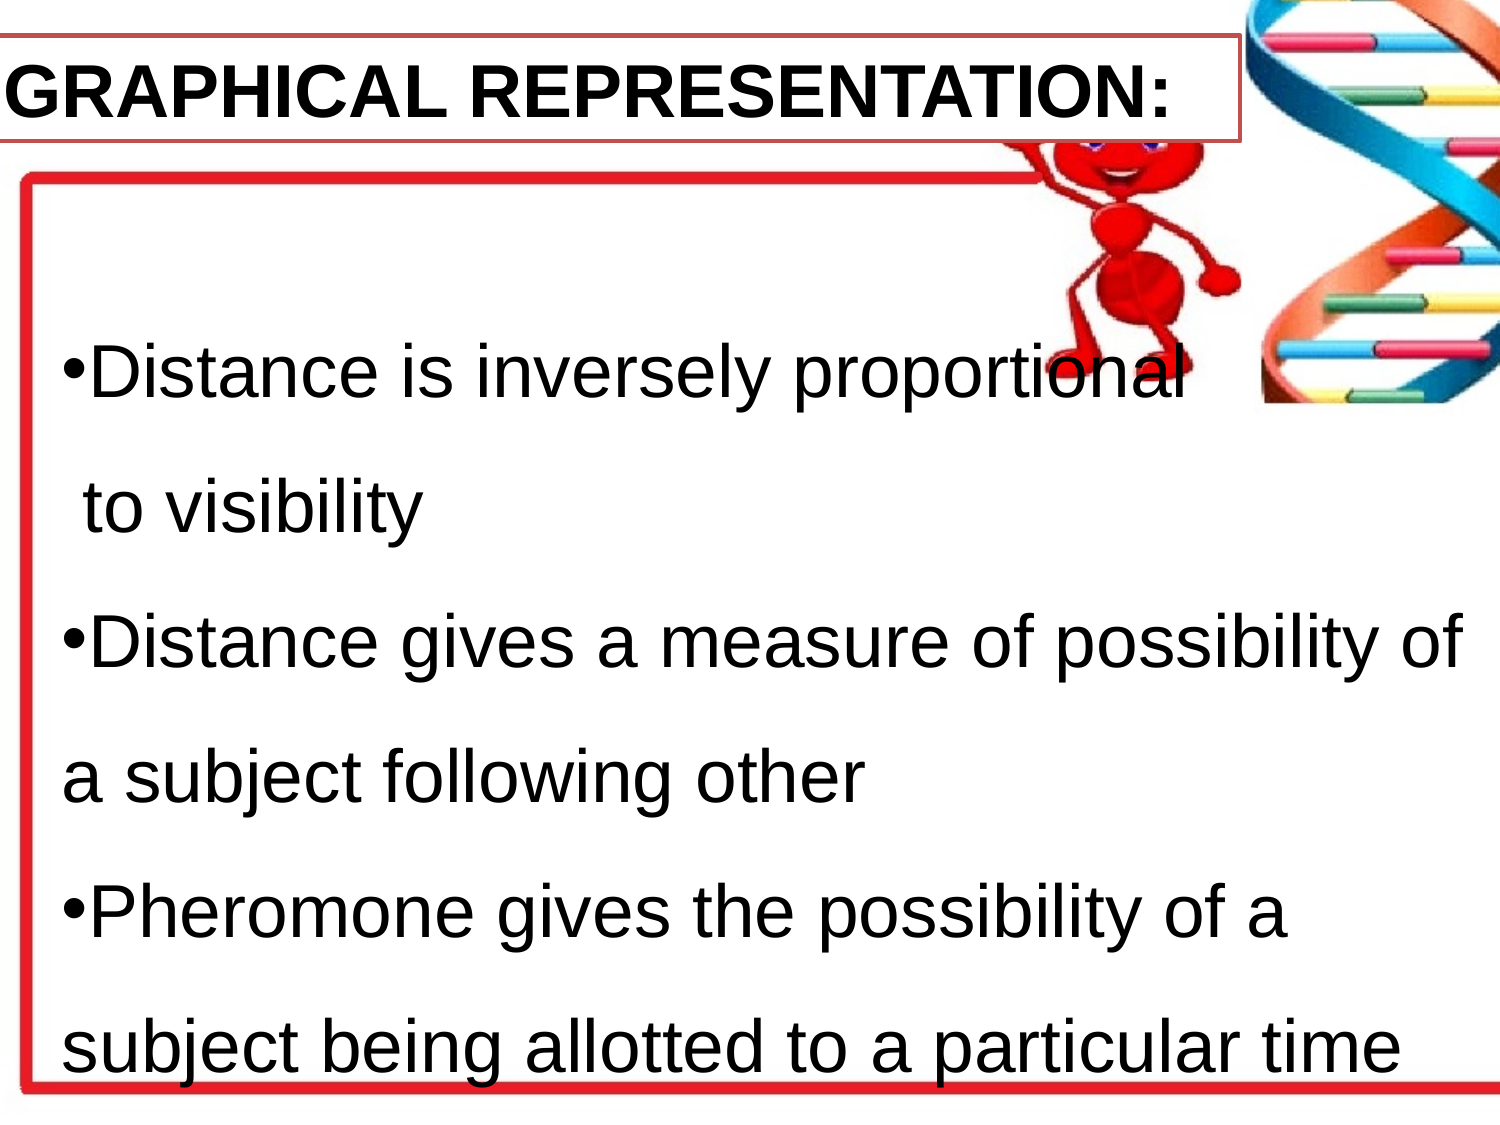

GRAPHICAL REPRESENTATION:
Distance is inversely proportional
 to visibility
Distance gives a measure of possibility of a subject following other
Pheromone gives the possibility of a subject being allotted to a particular time slot
#